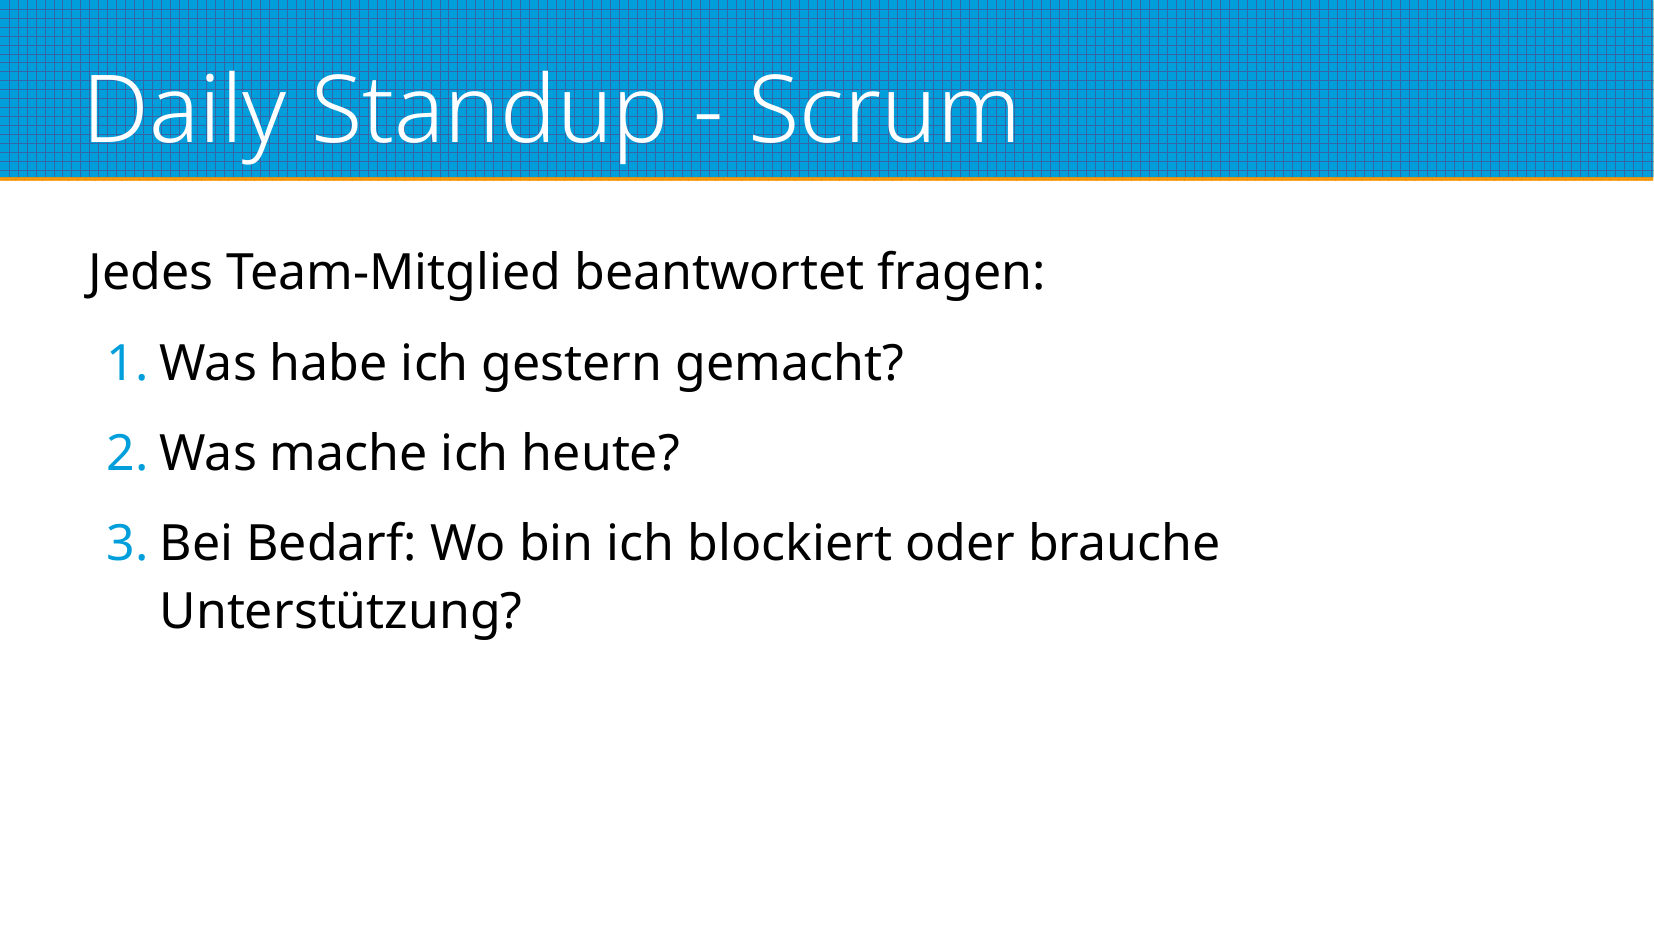

# Daily Standup - Scrum
Jedes Team-Mitglied beantwortet fragen:
Was habe ich gestern gemacht?
Was mache ich heute?
Bei Bedarf: Wo bin ich blockiert oder brauche Unterstützung?